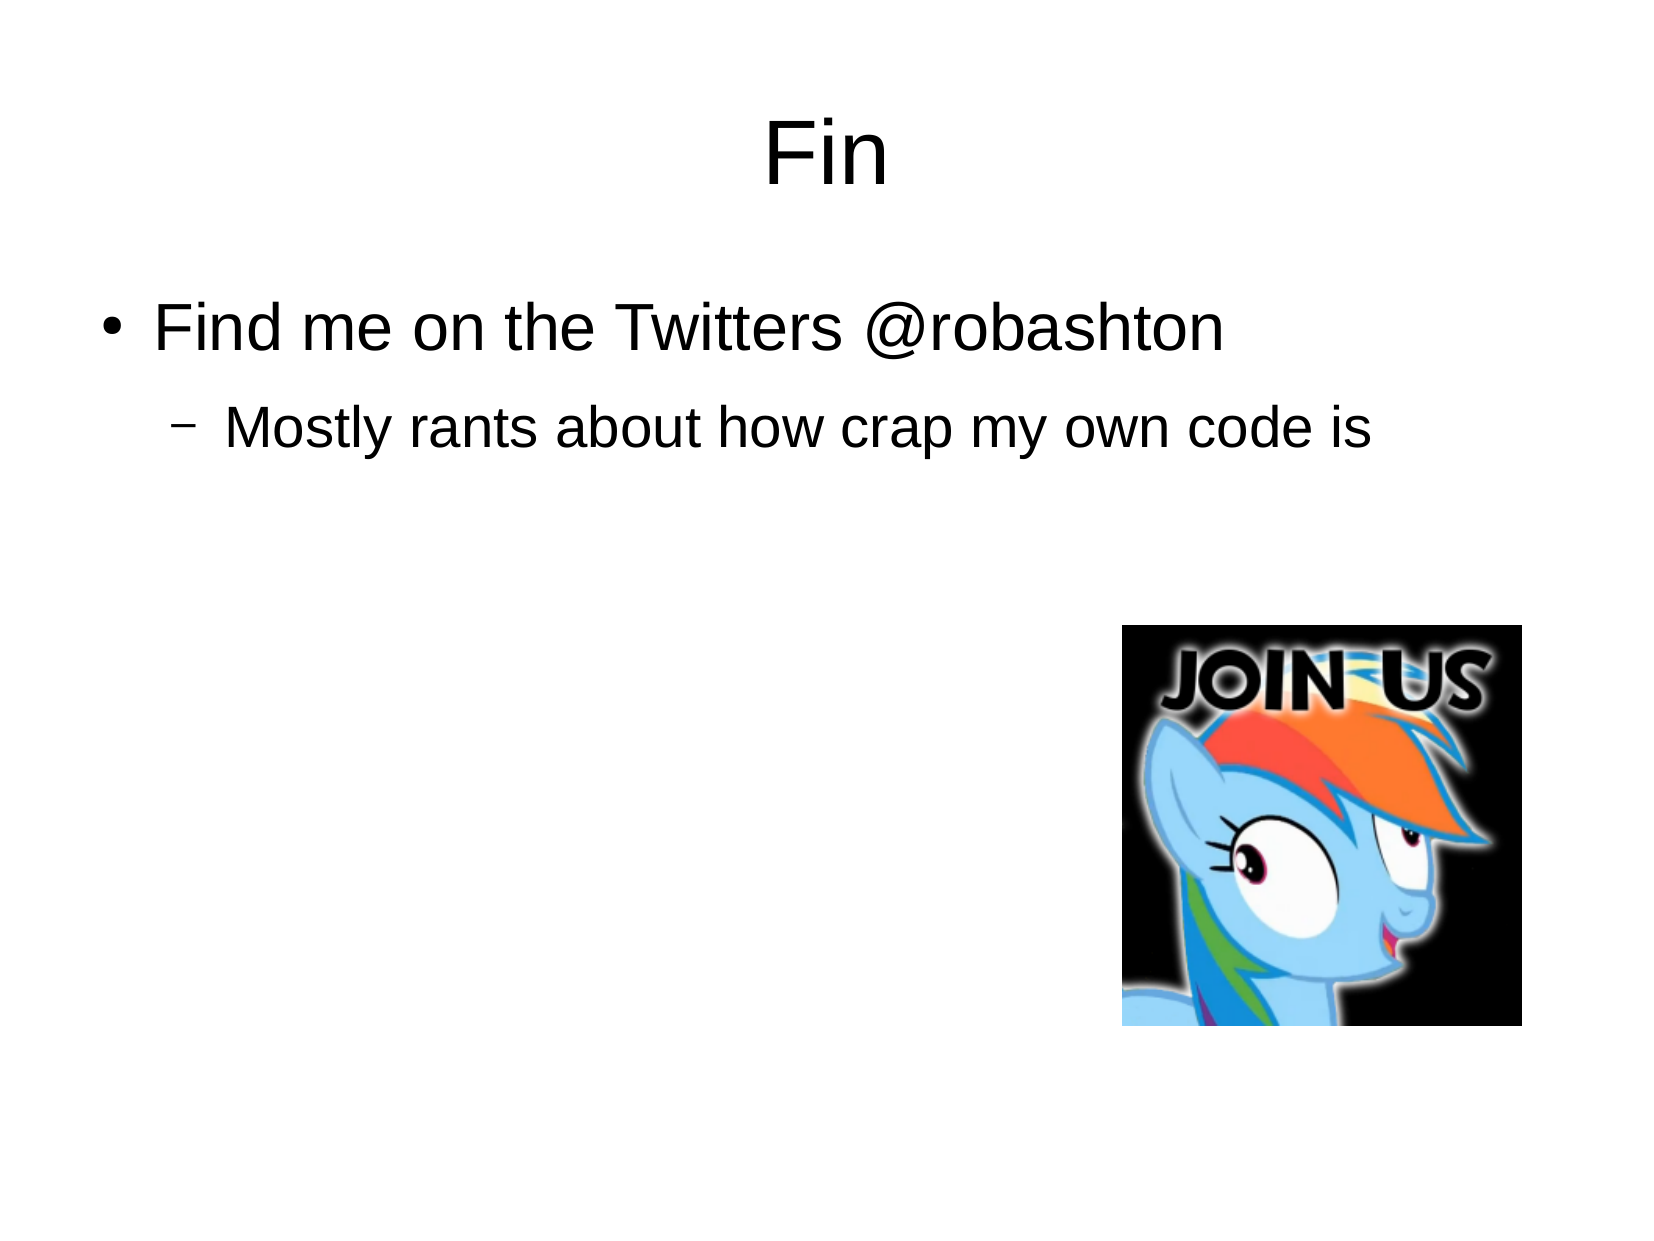

# Fin
Find me on the Twitters @robashton
Mostly rants about how crap my own code is